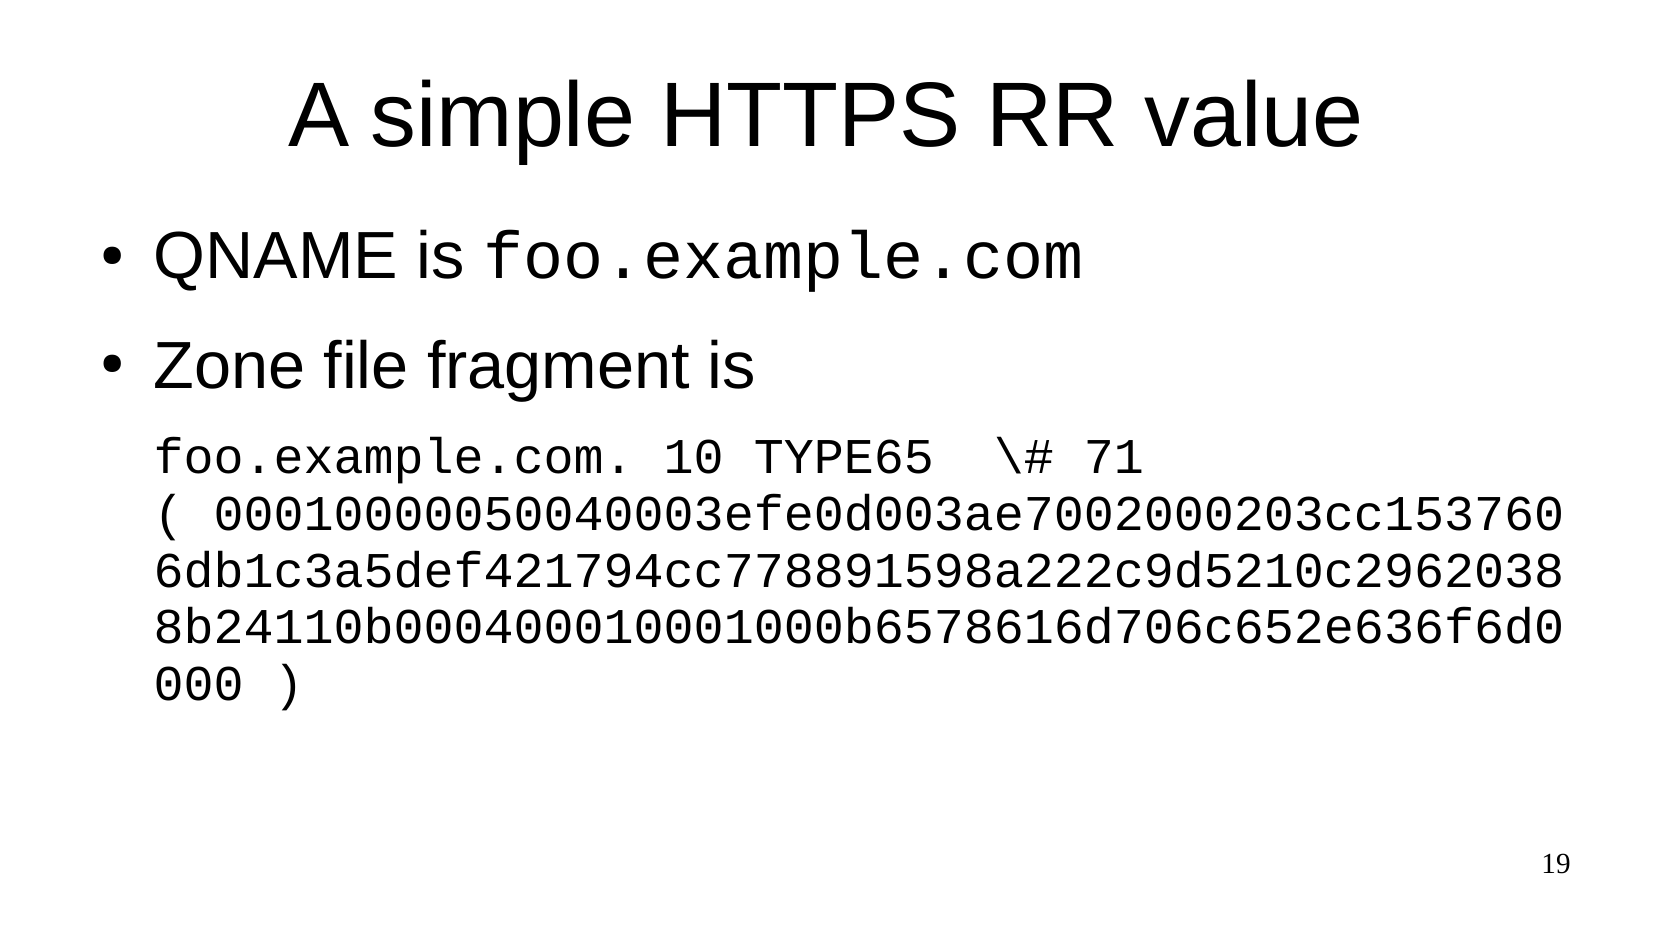

# A simple HTTPS RR value
QNAME is foo.example.com
Zone file fragment is
foo.example.com. 10 TYPE65 \# 71 ( 00010000050040003efe0d003ae7002000203cc1537606db1c3a5def421794cc778891598a222c9d5210c29620388b24110b000400010001000b6578616d706c652e636f6d0000 )
19